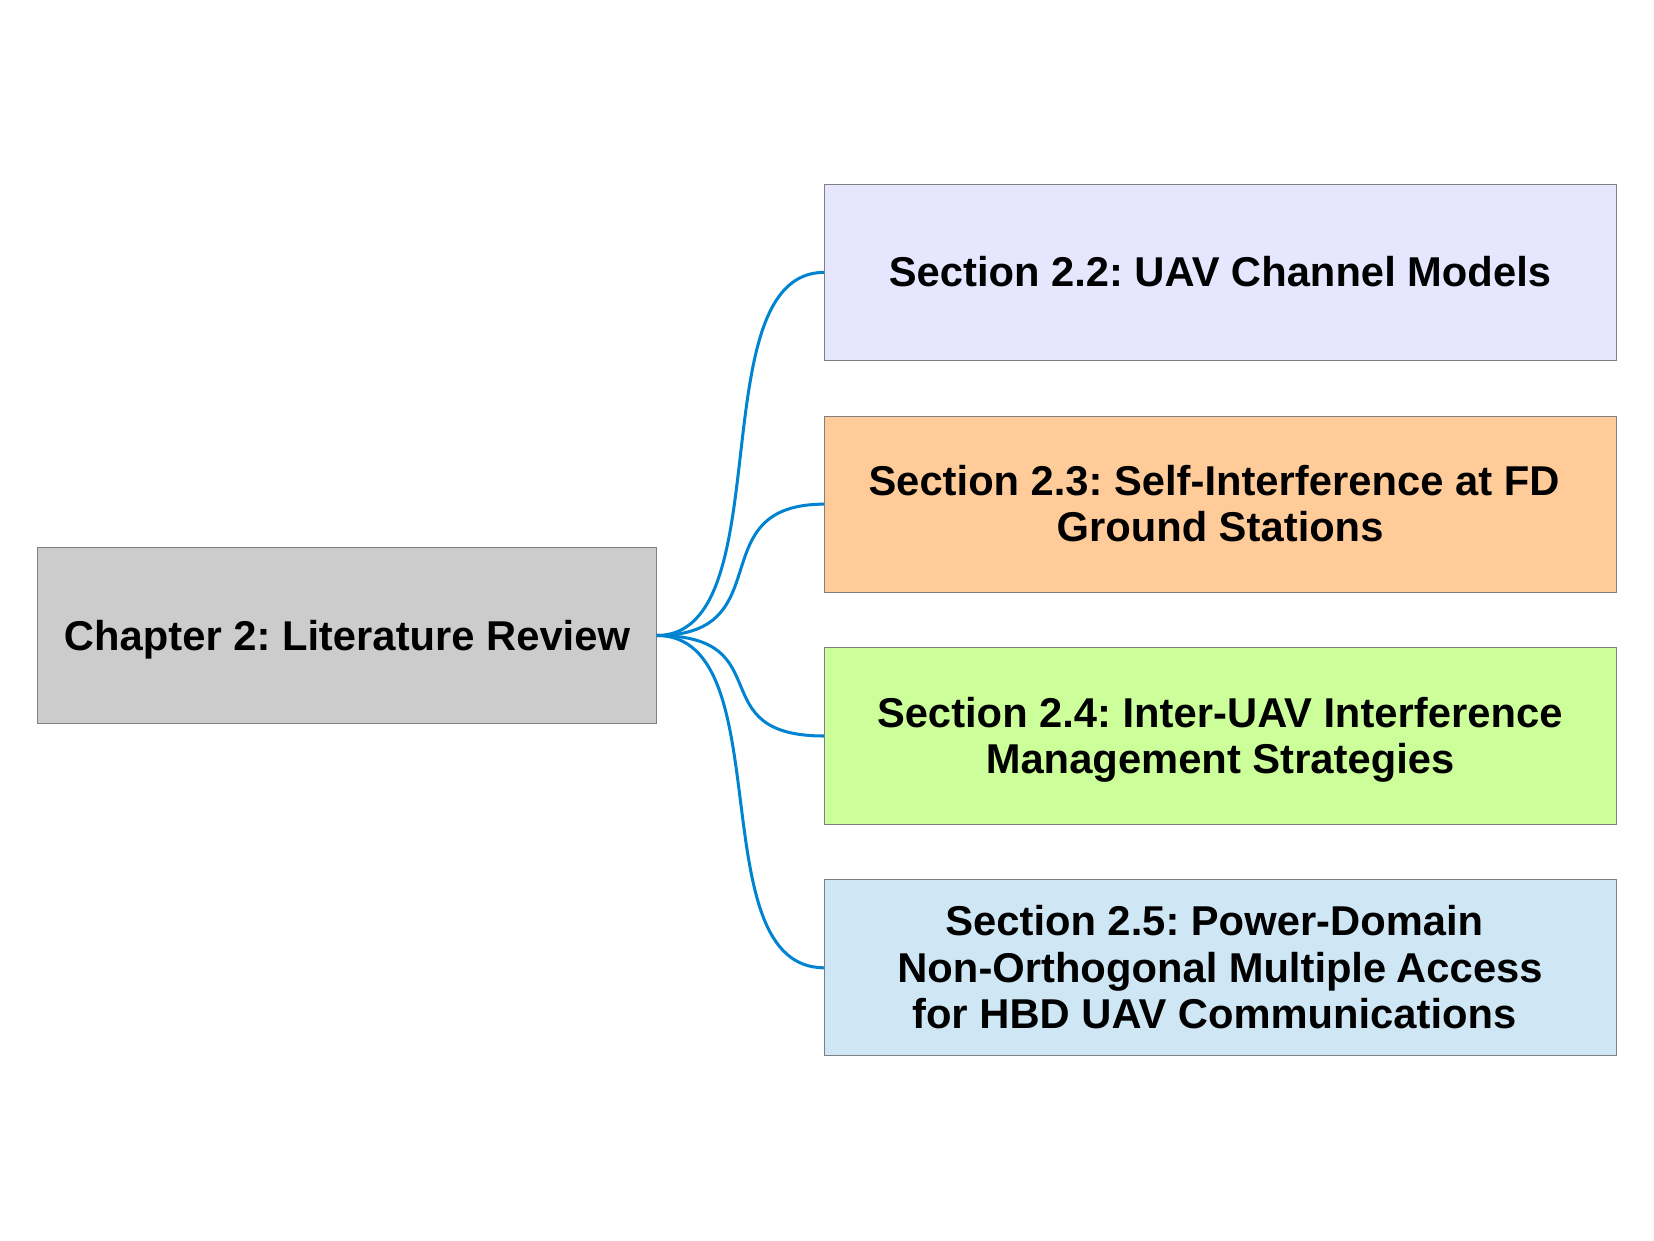

Section 2.2: UAV Channel Models
Section 2.3: Self-Interference at FD
Ground Stations
Chapter 2: Literature Review
Section 2.4: Inter-UAV Interference
Management Strategies
Section 2.5: Power-Domain
Non-Orthogonal Multiple Access
for HBD UAV Communications